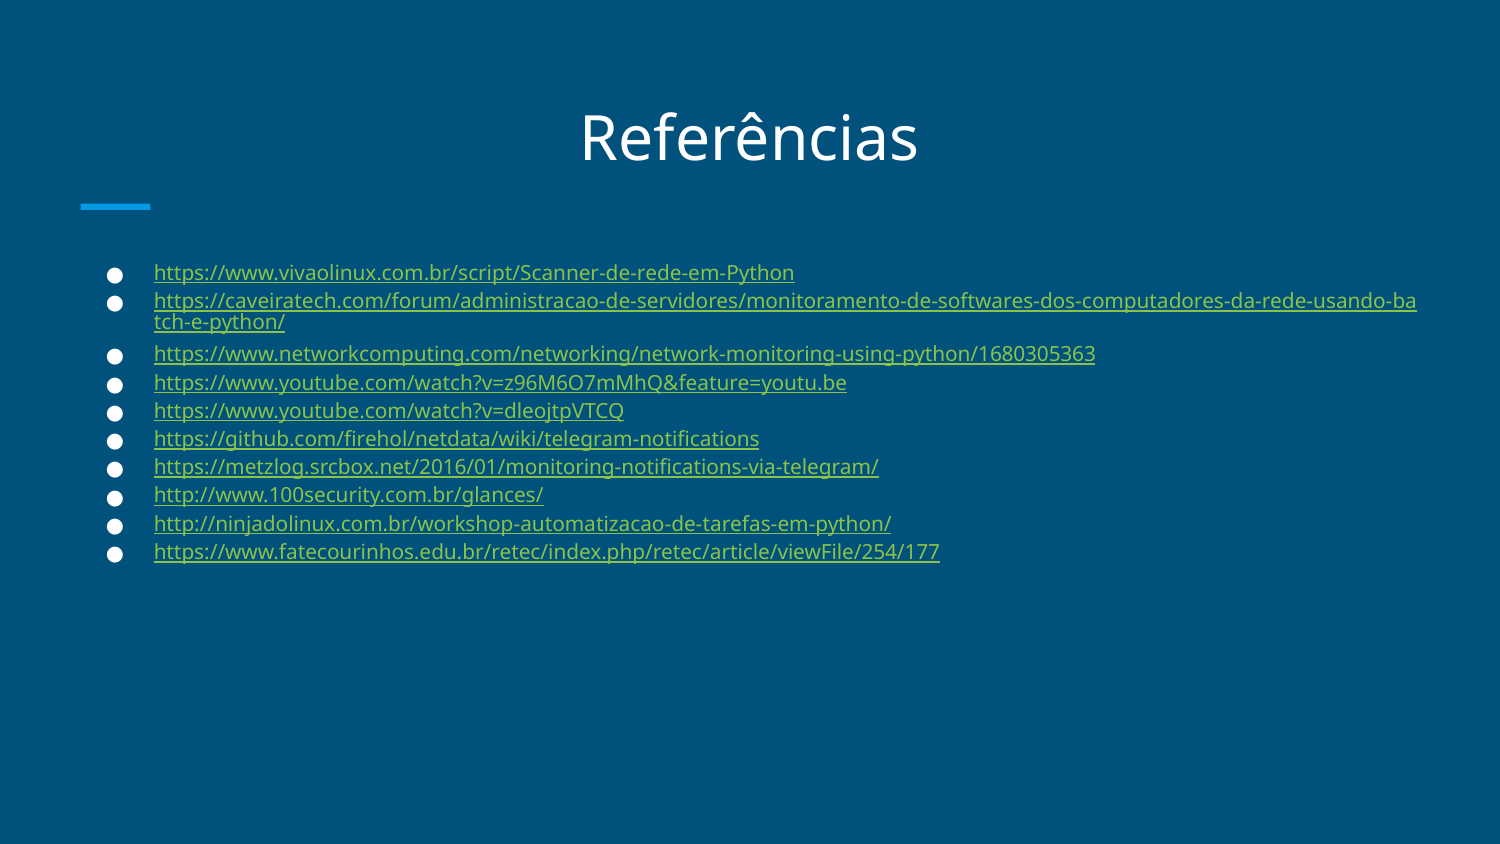

# Referências
https://www.vivaolinux.com.br/script/Scanner-de-rede-em-Python
https://caveiratech.com/forum/administracao-de-servidores/monitoramento-de-softwares-dos-computadores-da-rede-usando-batch-e-python/
https://www.networkcomputing.com/networking/network-monitoring-using-python/1680305363
https://www.youtube.com/watch?v=z96M6O7mMhQ&feature=youtu.be
https://www.youtube.com/watch?v=dleojtpVTCQ
https://github.com/firehol/netdata/wiki/telegram-notifications
https://metzlog.srcbox.net/2016/01/monitoring-notifications-via-telegram/
http://www.100security.com.br/glances/
http://ninjadolinux.com.br/workshop-automatizacao-de-tarefas-em-python/
https://www.fatecourinhos.edu.br/retec/index.php/retec/article/viewFile/254/177